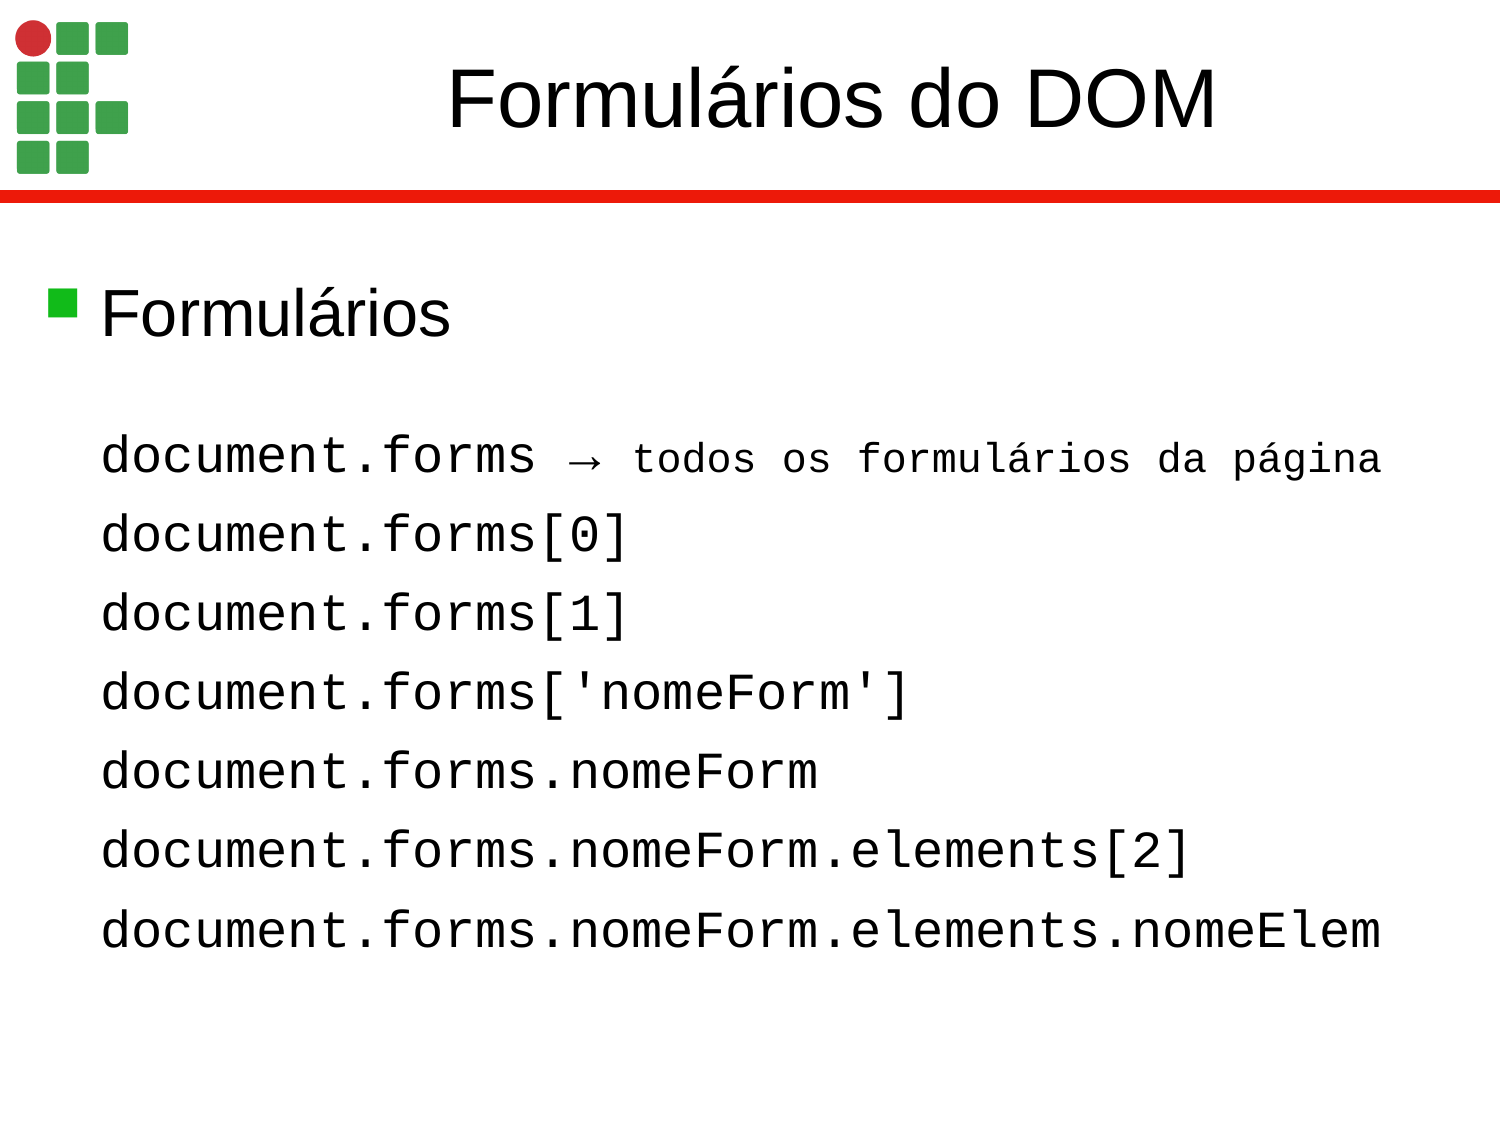

# Formulários do DOM
Formulários
document.forms → todos os formulários da página
document.forms[0]
document.forms[1]
document.forms['nomeForm']
document.forms.nomeForm
document.forms.nomeForm.elements[2]
document.forms.nomeForm.elements.nomeElem